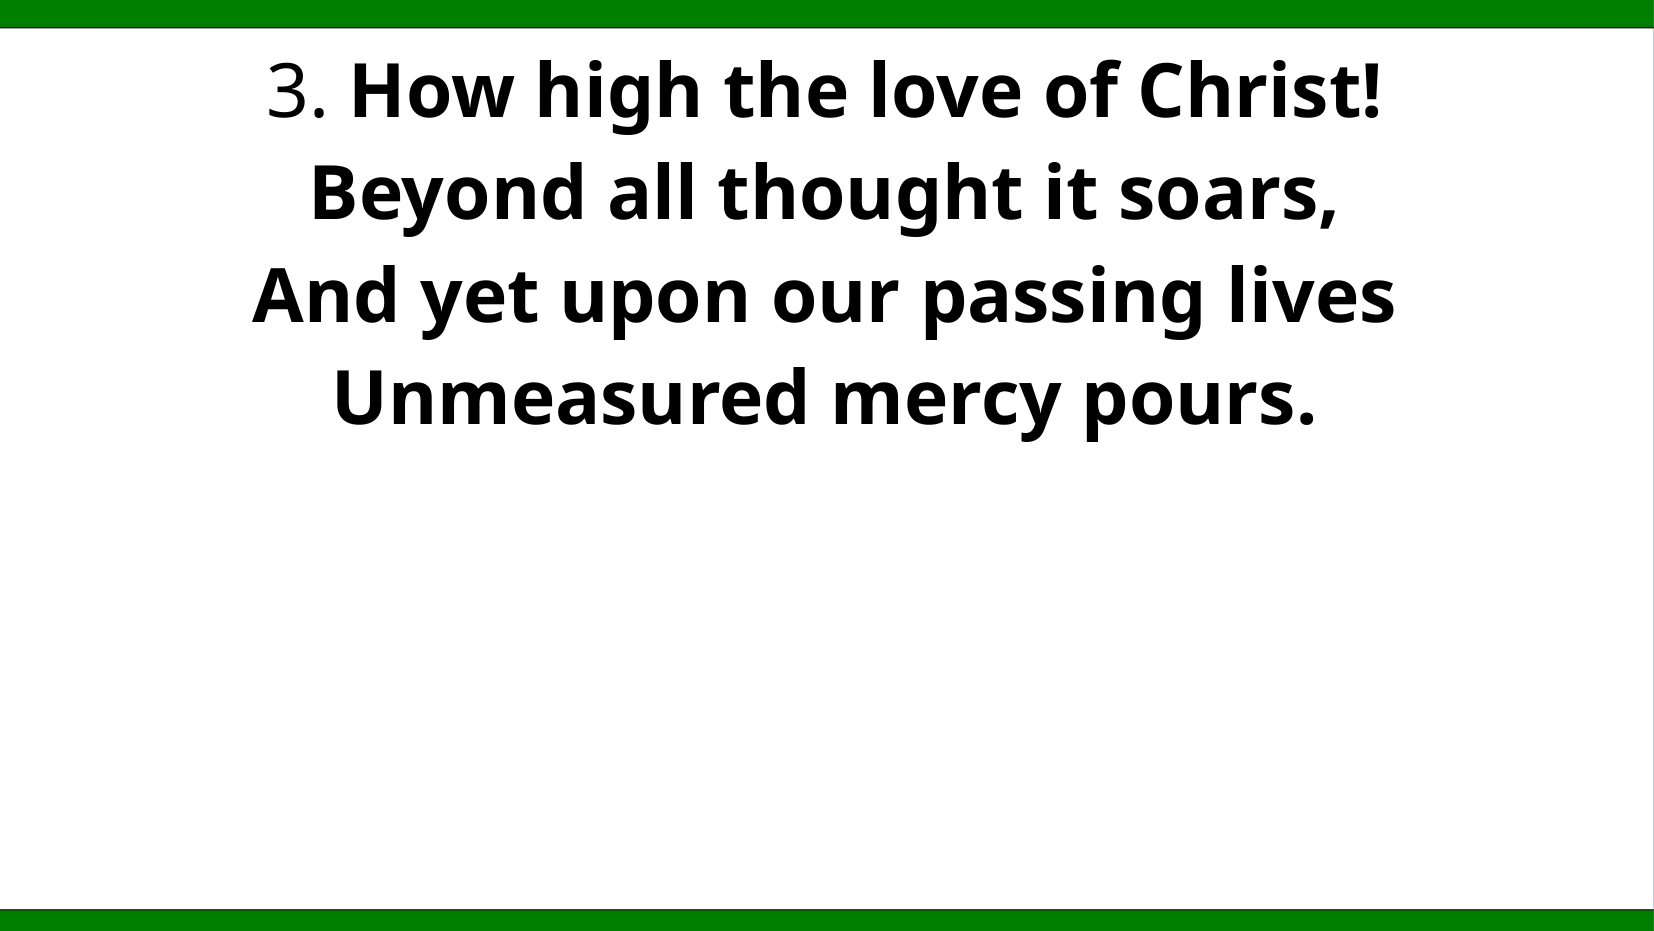

3. How high the love of Christ!
Beyond all thought it soars,
And yet upon our passing lives
Unmeasured mercy pours.